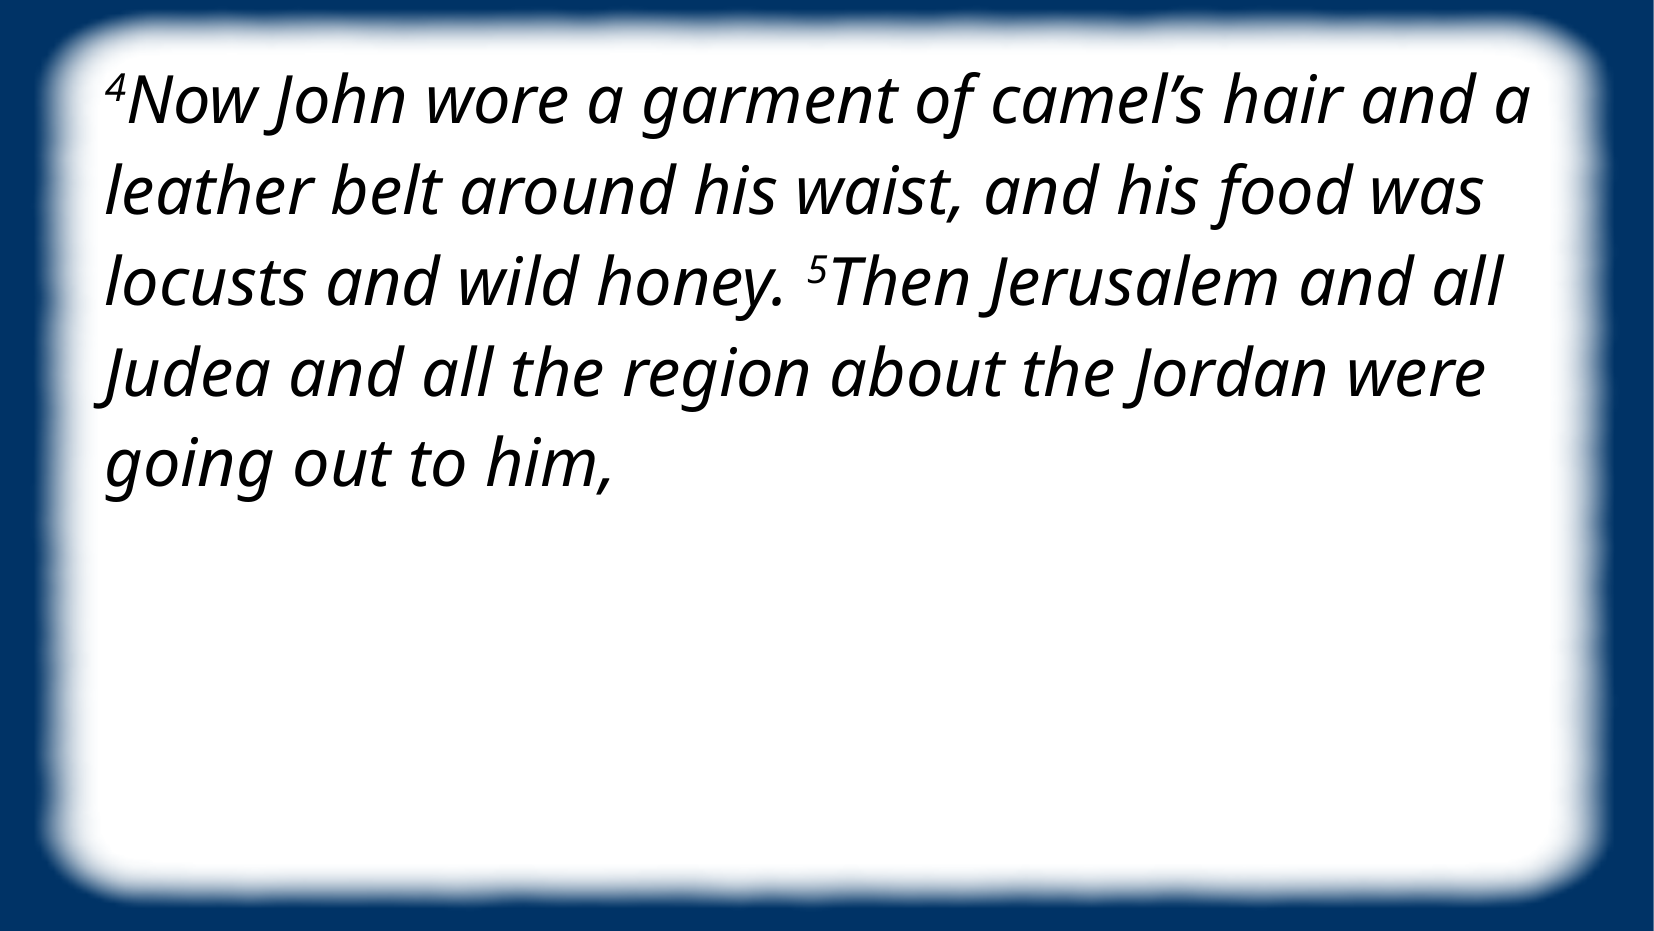

4Now John wore a garment of camel’s hair and a leather belt around his waist, and his food was locusts and wild honey. 5Then Jerusalem and all Judea and all the region about the Jordan were going out to him,